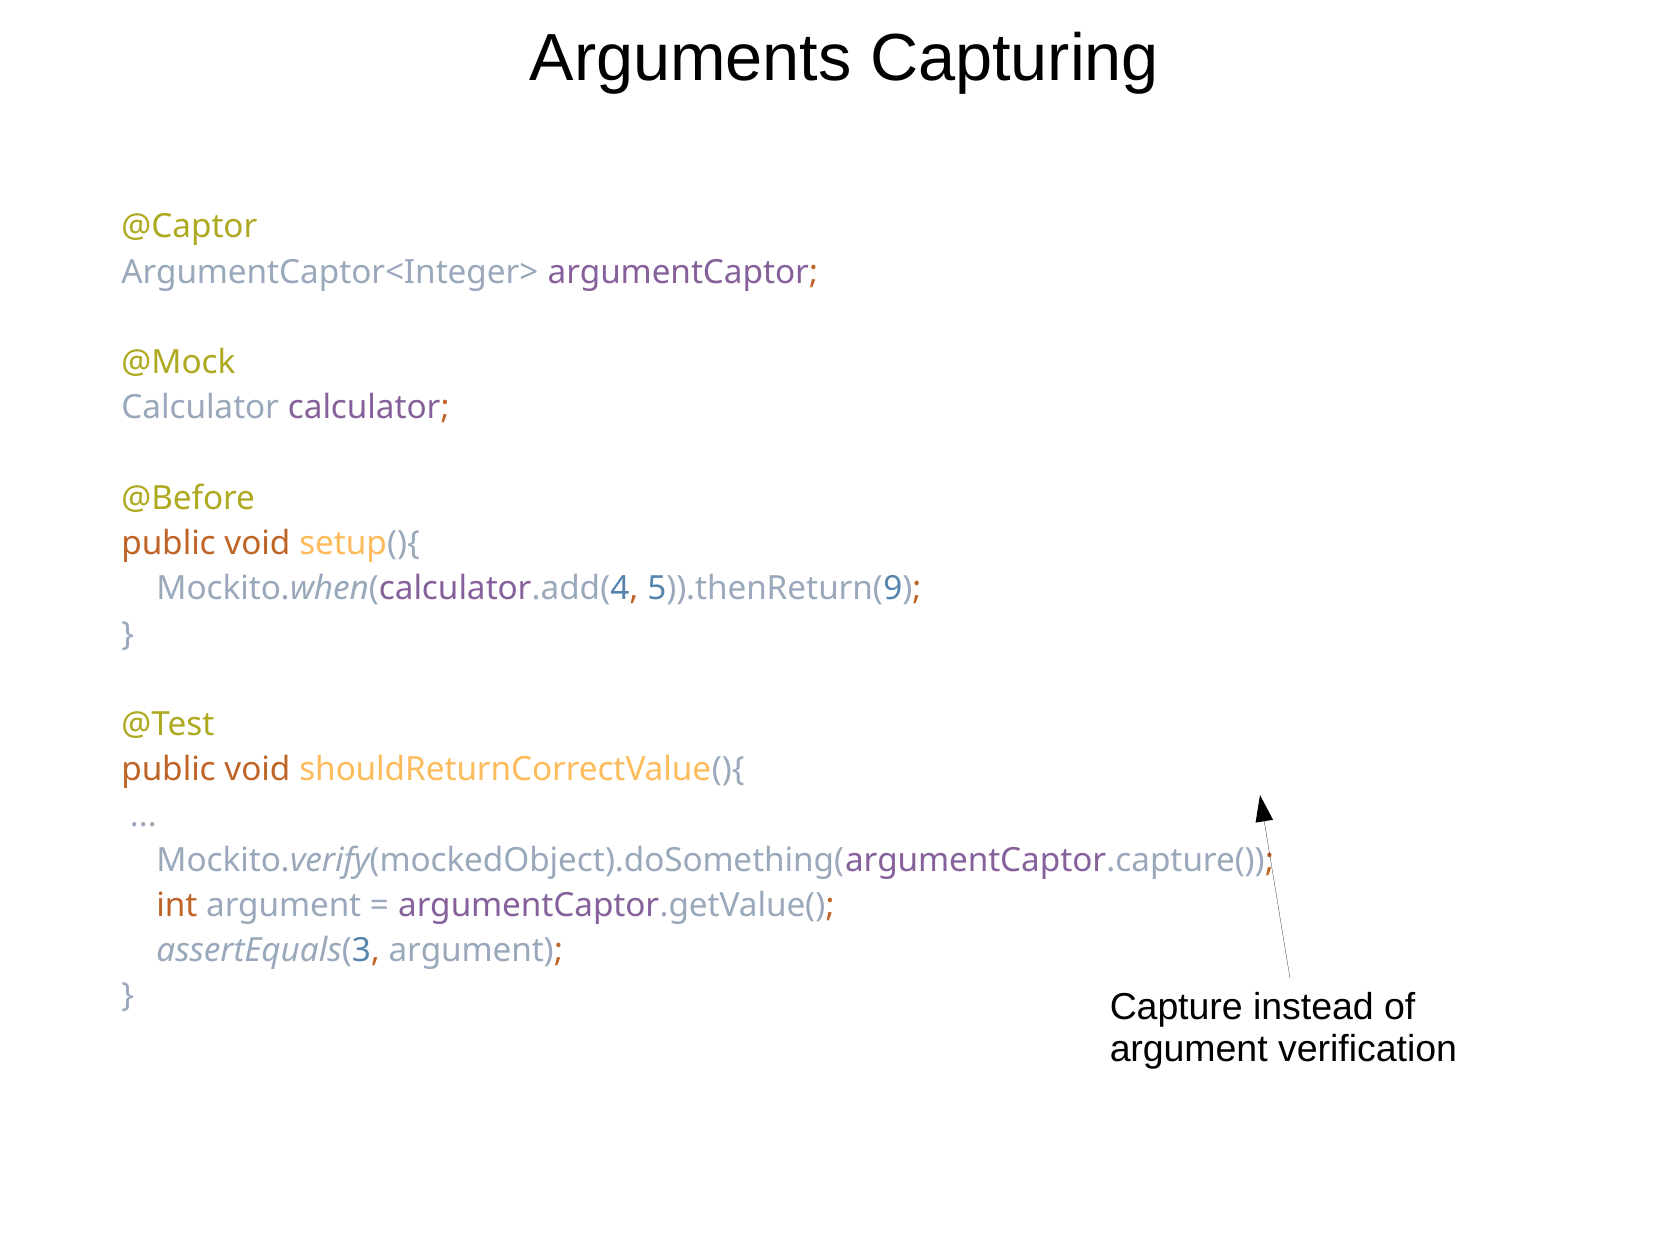

# Arguments Capturing
@Captor
ArgumentCaptor<Integer> argumentCaptor;
@Mock
Calculator calculator;
@Before
public void setup(){
 Mockito.when(calculator.add(4, 5)).thenReturn(9);
}
@Test
public void shouldReturnCorrectValue(){
 ...
 Mockito.verify(mockedObject).doSomething(argumentCaptor.capture());
 int argument = argumentCaptor.getValue();
 assertEquals(3, argument);
}
Capture instead of argument verification